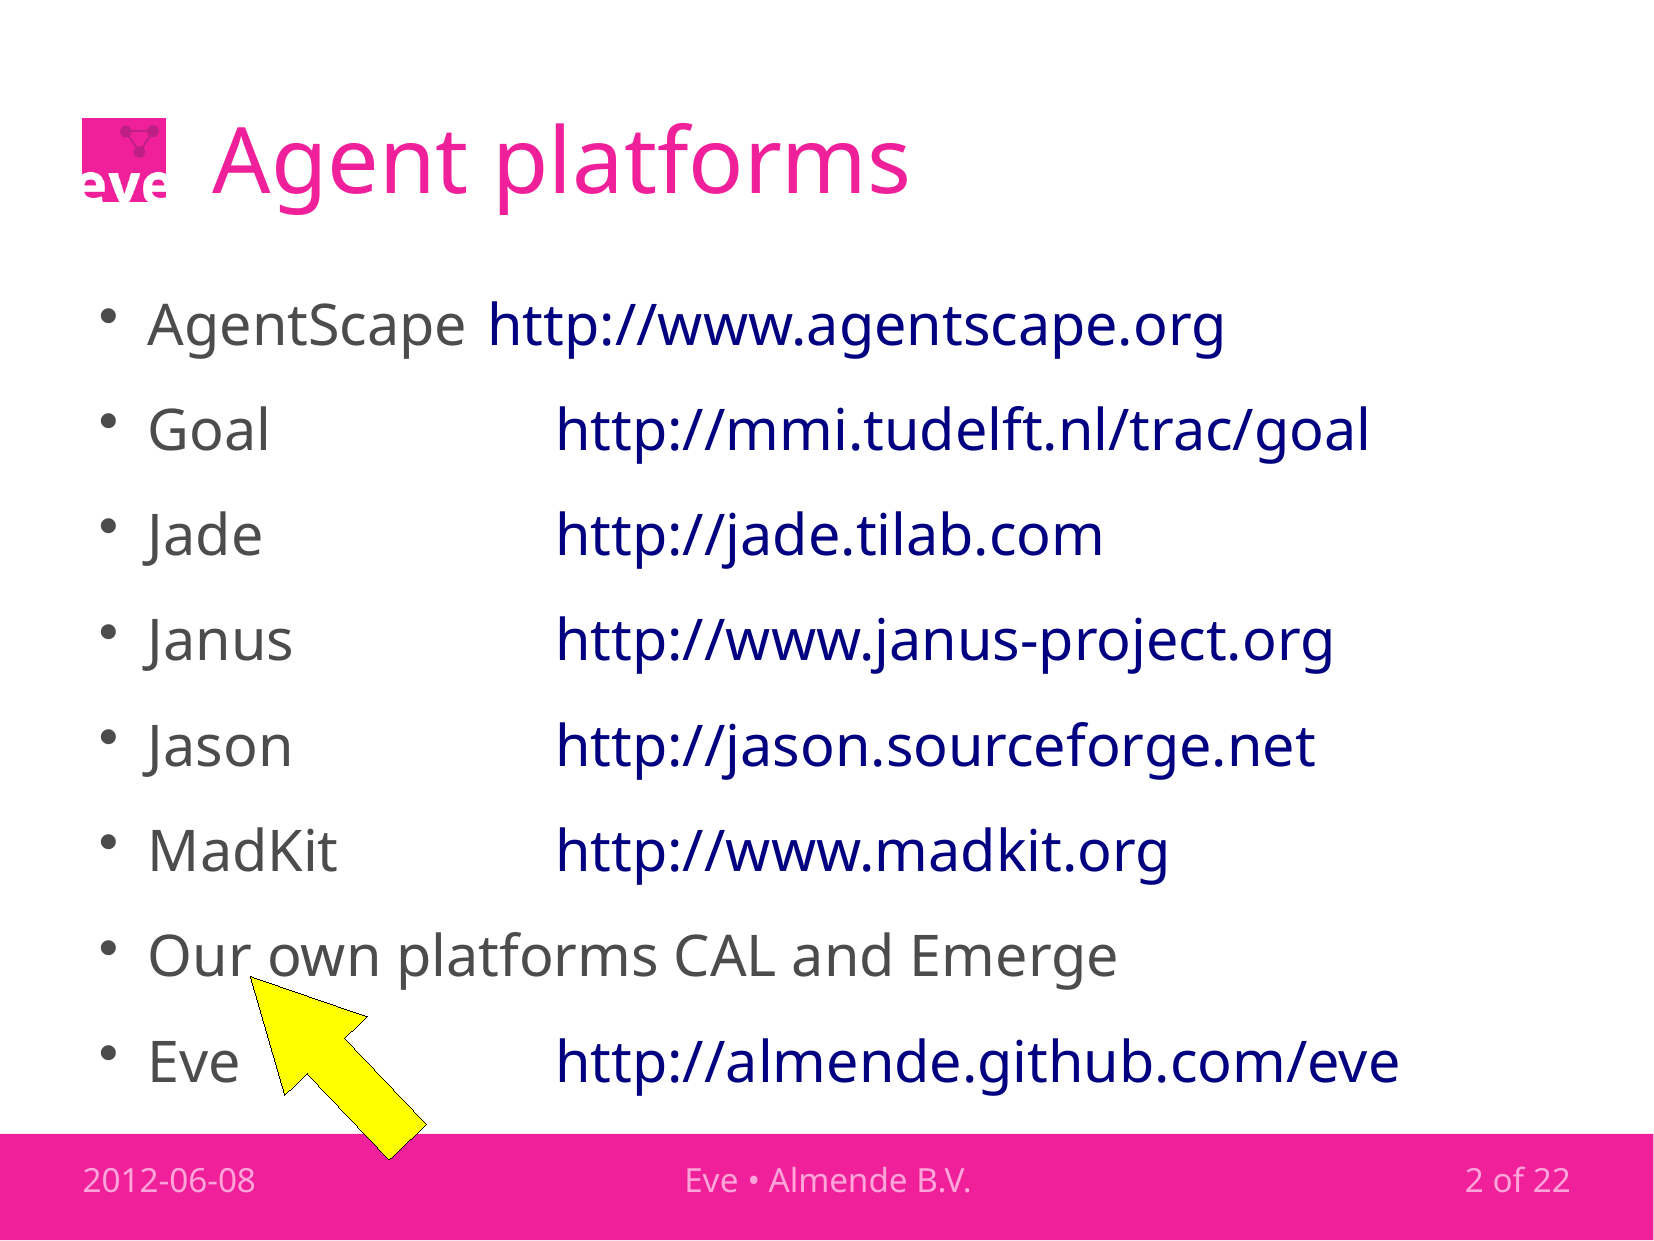

# Agent platforms
AgentScape	http://www.agentscape.org
Goal					http://mmi.tudelft.nl/trac/goal
Jade					http://jade.tilab.com
Janus				http://www.janus-project.org
Jason				http://jason.sourceforge.net
MadKit				http://www.madkit.org
Our own platforms CAL and Emerge
Eve					http://almende.github.com/eve
2012-06-08
2